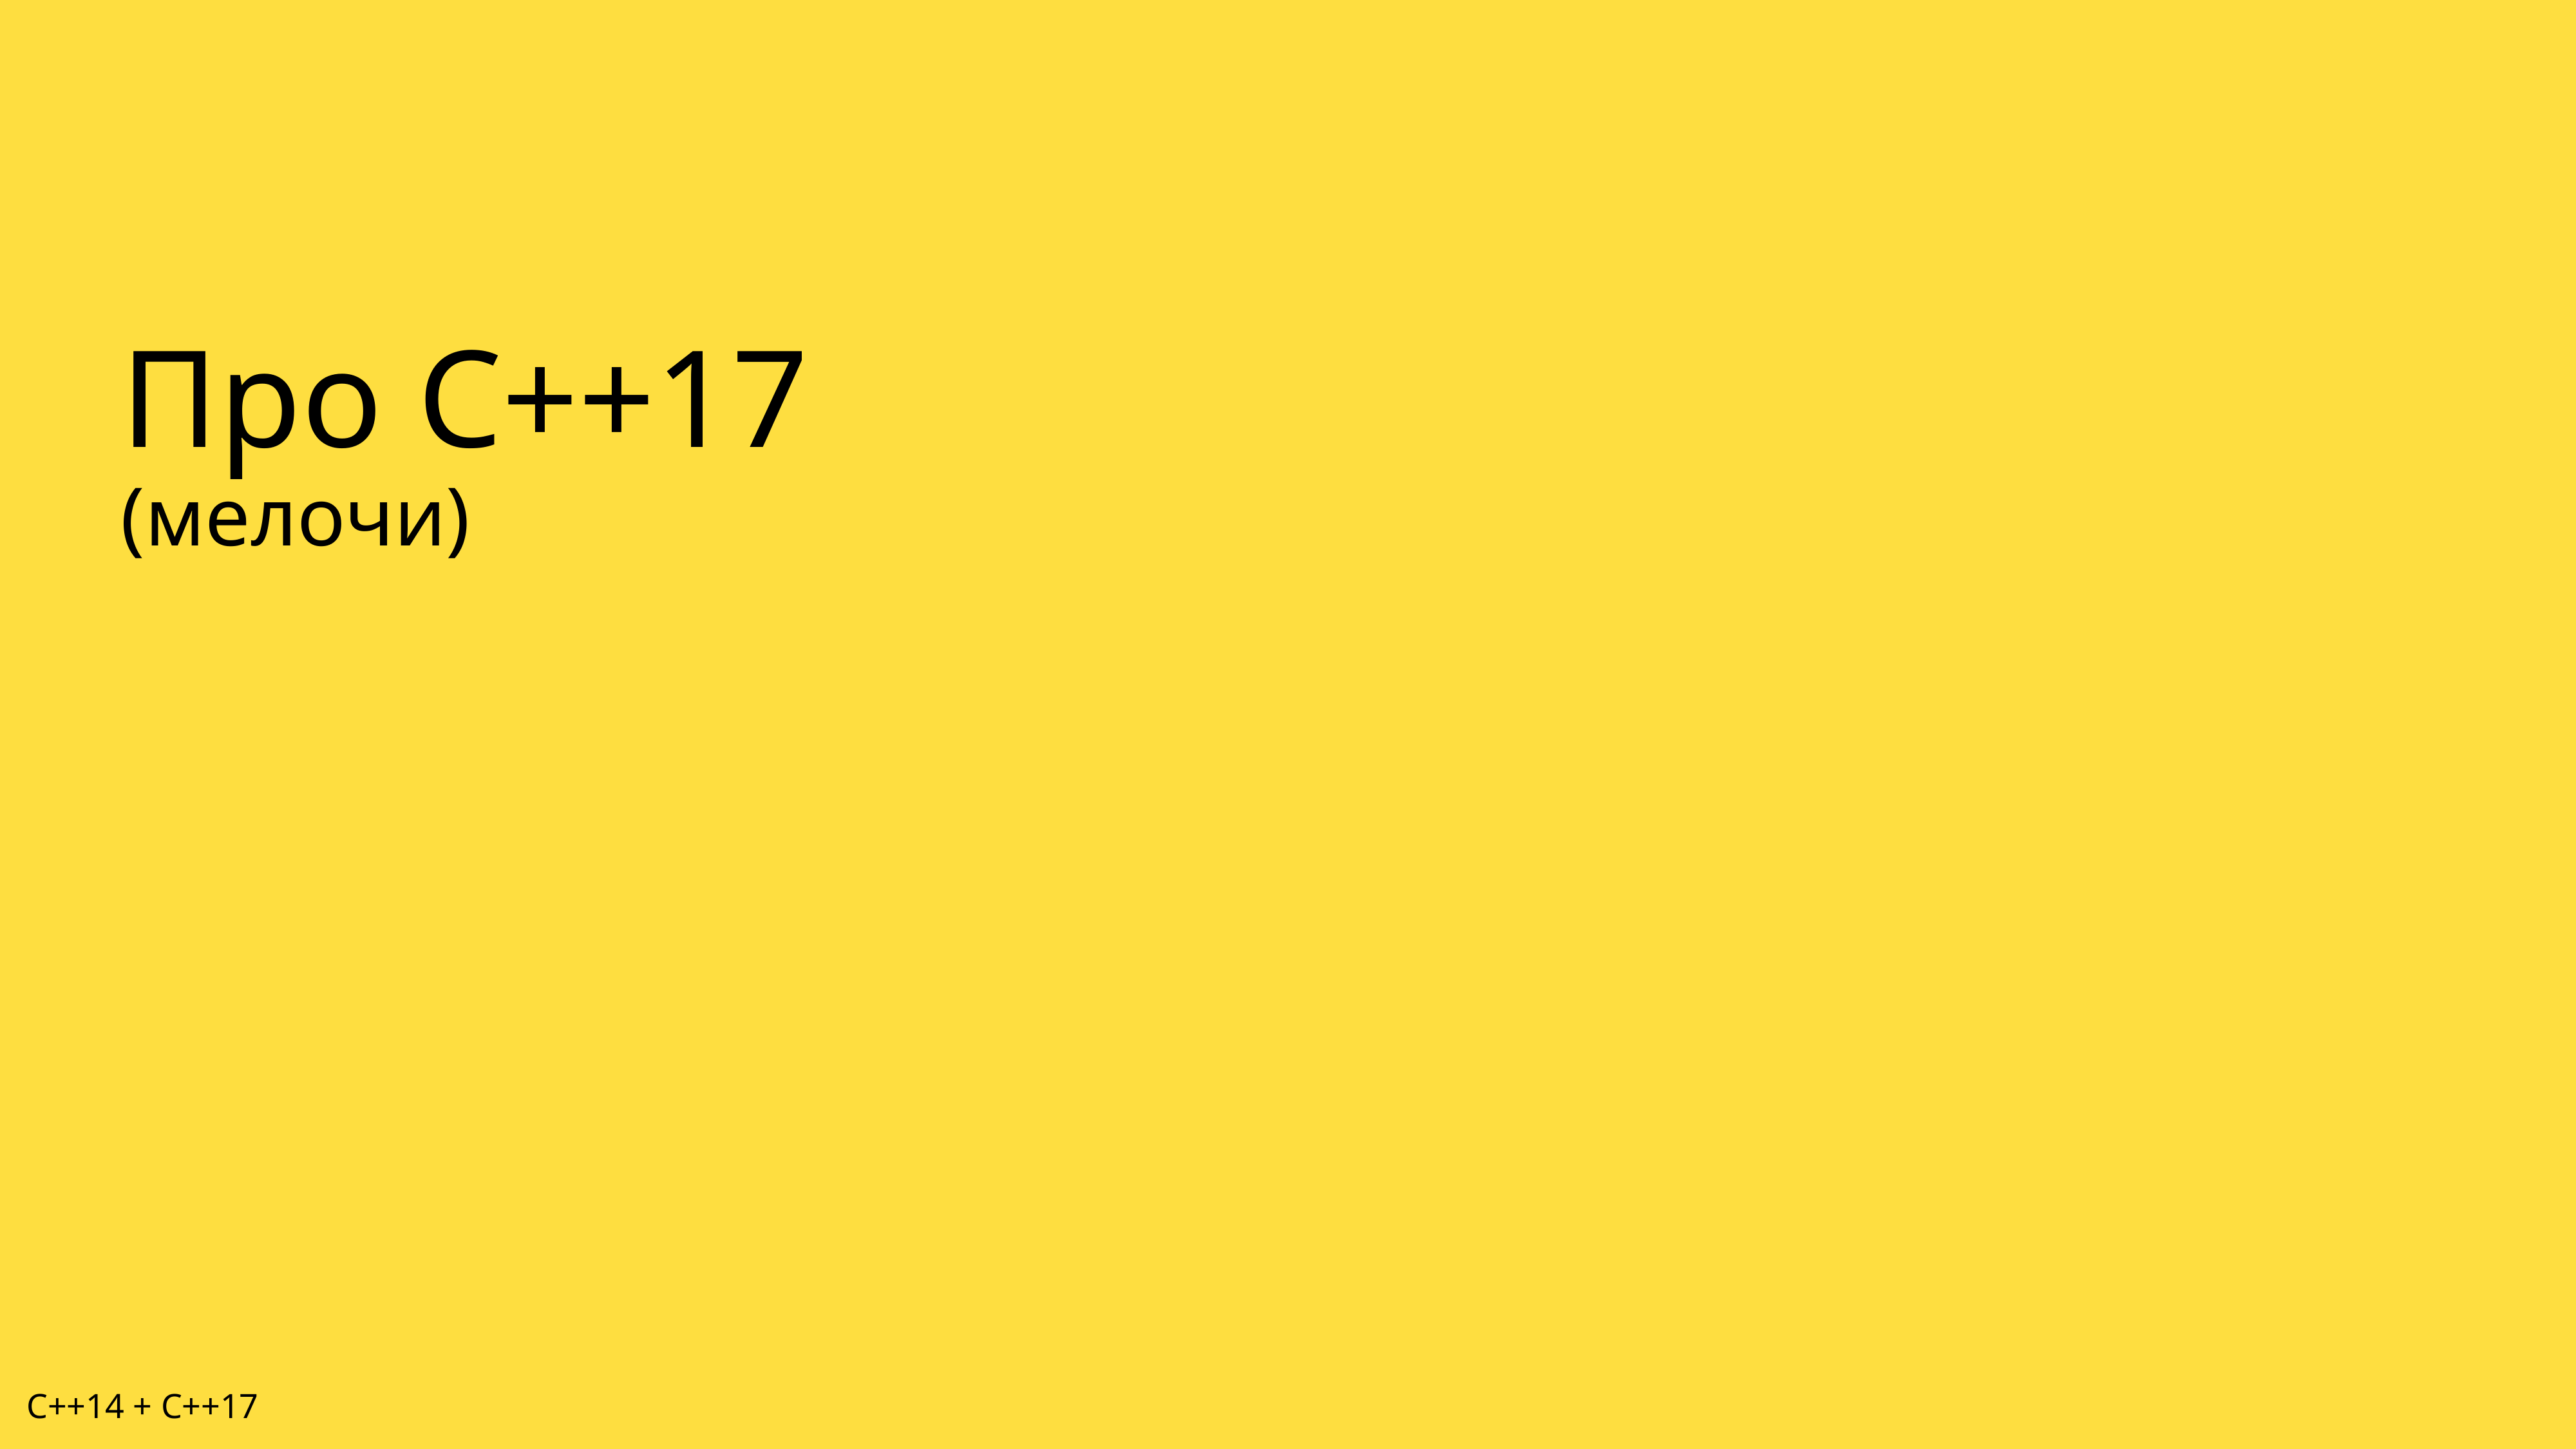

# Про С++17 (мелочи)
C++14 + C++17